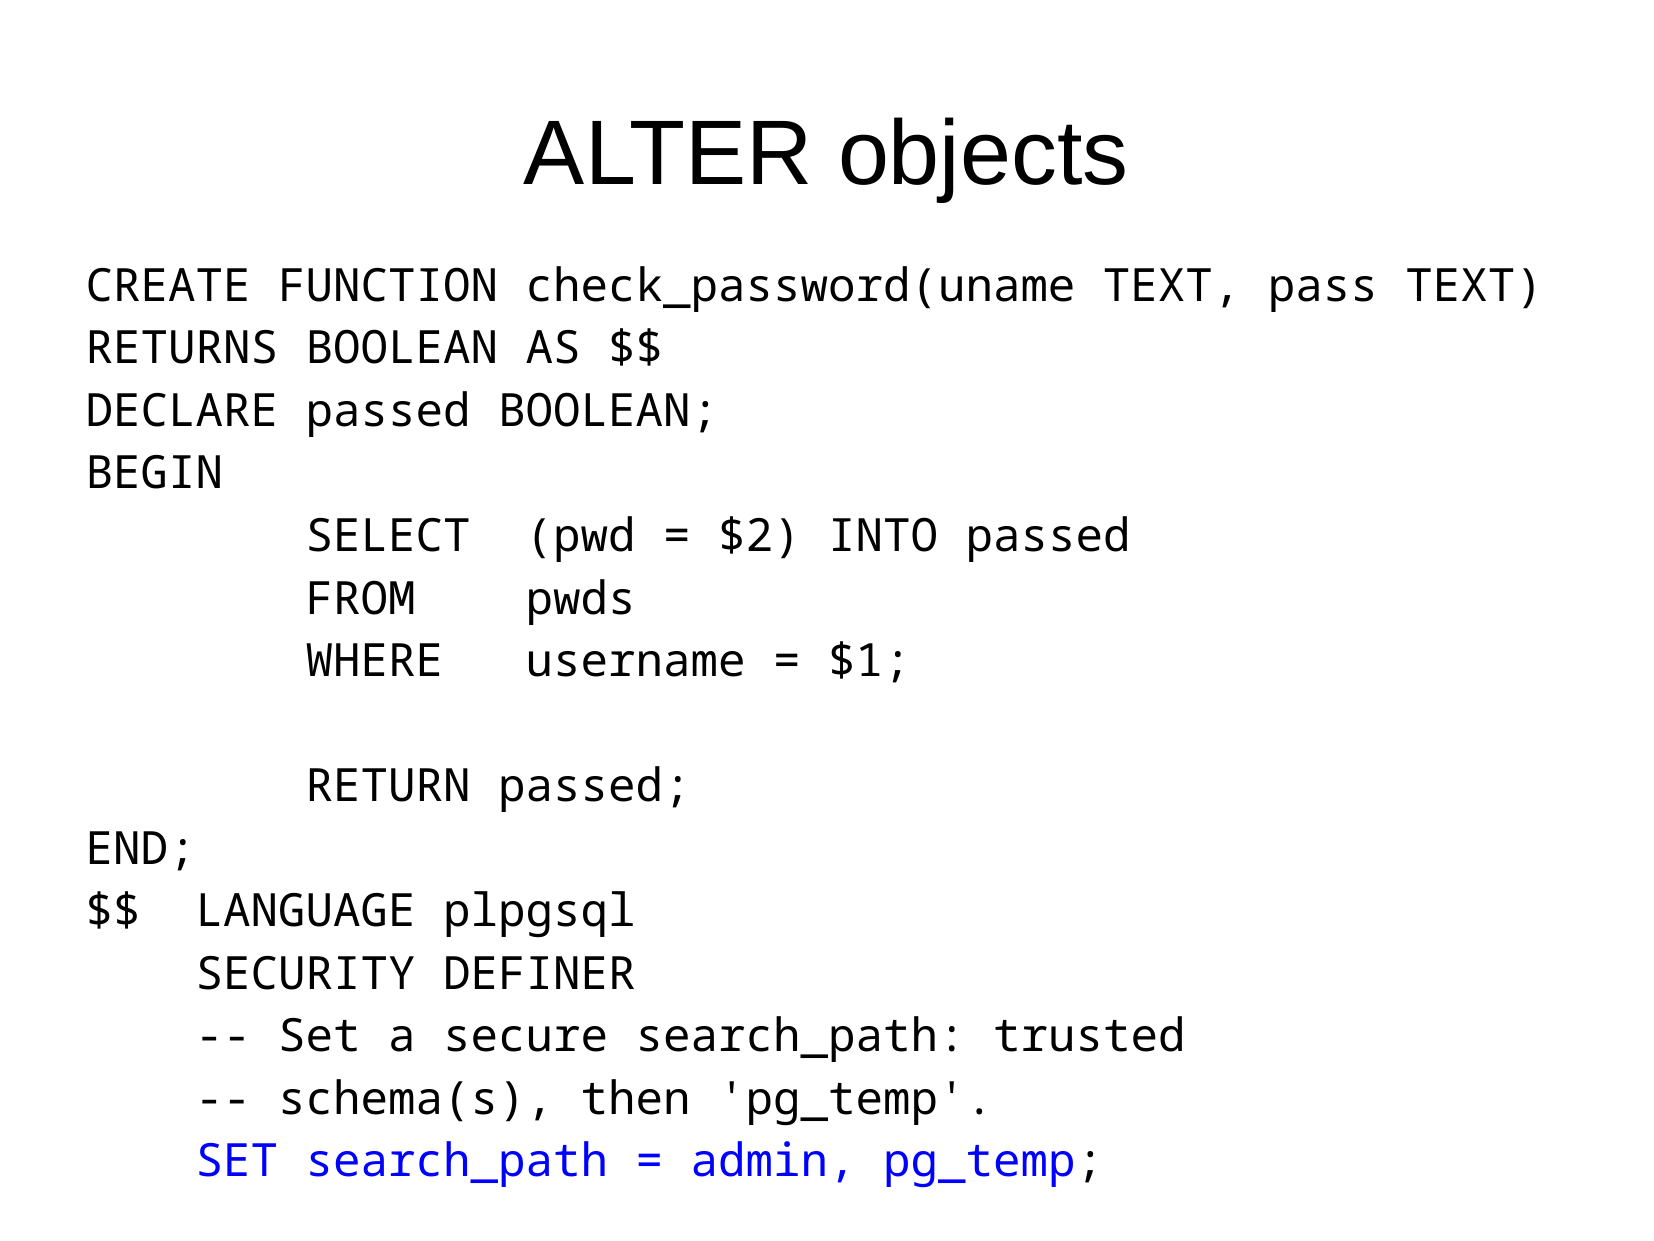

# ALTER objects
CREATE FUNCTION check_password(uname TEXT, pass TEXT)
RETURNS BOOLEAN AS $$
DECLARE passed BOOLEAN;
BEGIN
 SELECT (pwd = $2) INTO passed
 FROM pwds
 WHERE username = $1;
 RETURN passed;
END;
$$ LANGUAGE plpgsql
 SECURITY DEFINER
 -- Set a secure search_path: trusted
 -- schema(s), then 'pg_temp'.
 SET search_path = admin, pg_temp;